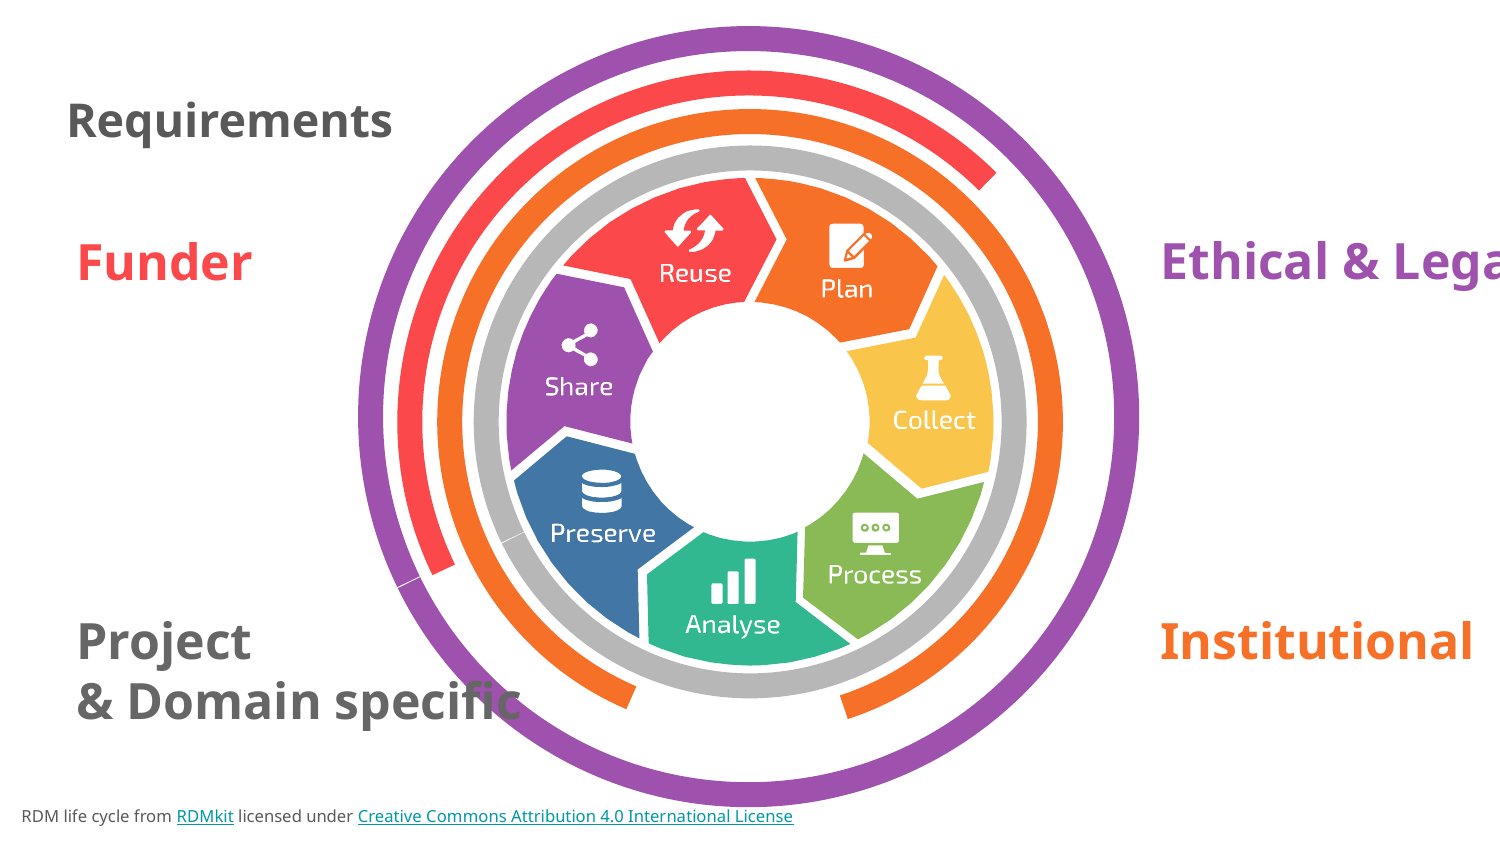

# Requirements
Ethical & Legal
Funder
Project
& Domain specific
Institutional
RDM life cycle from RDMkit licensed under Creative Commons Attribution 4.0 International License